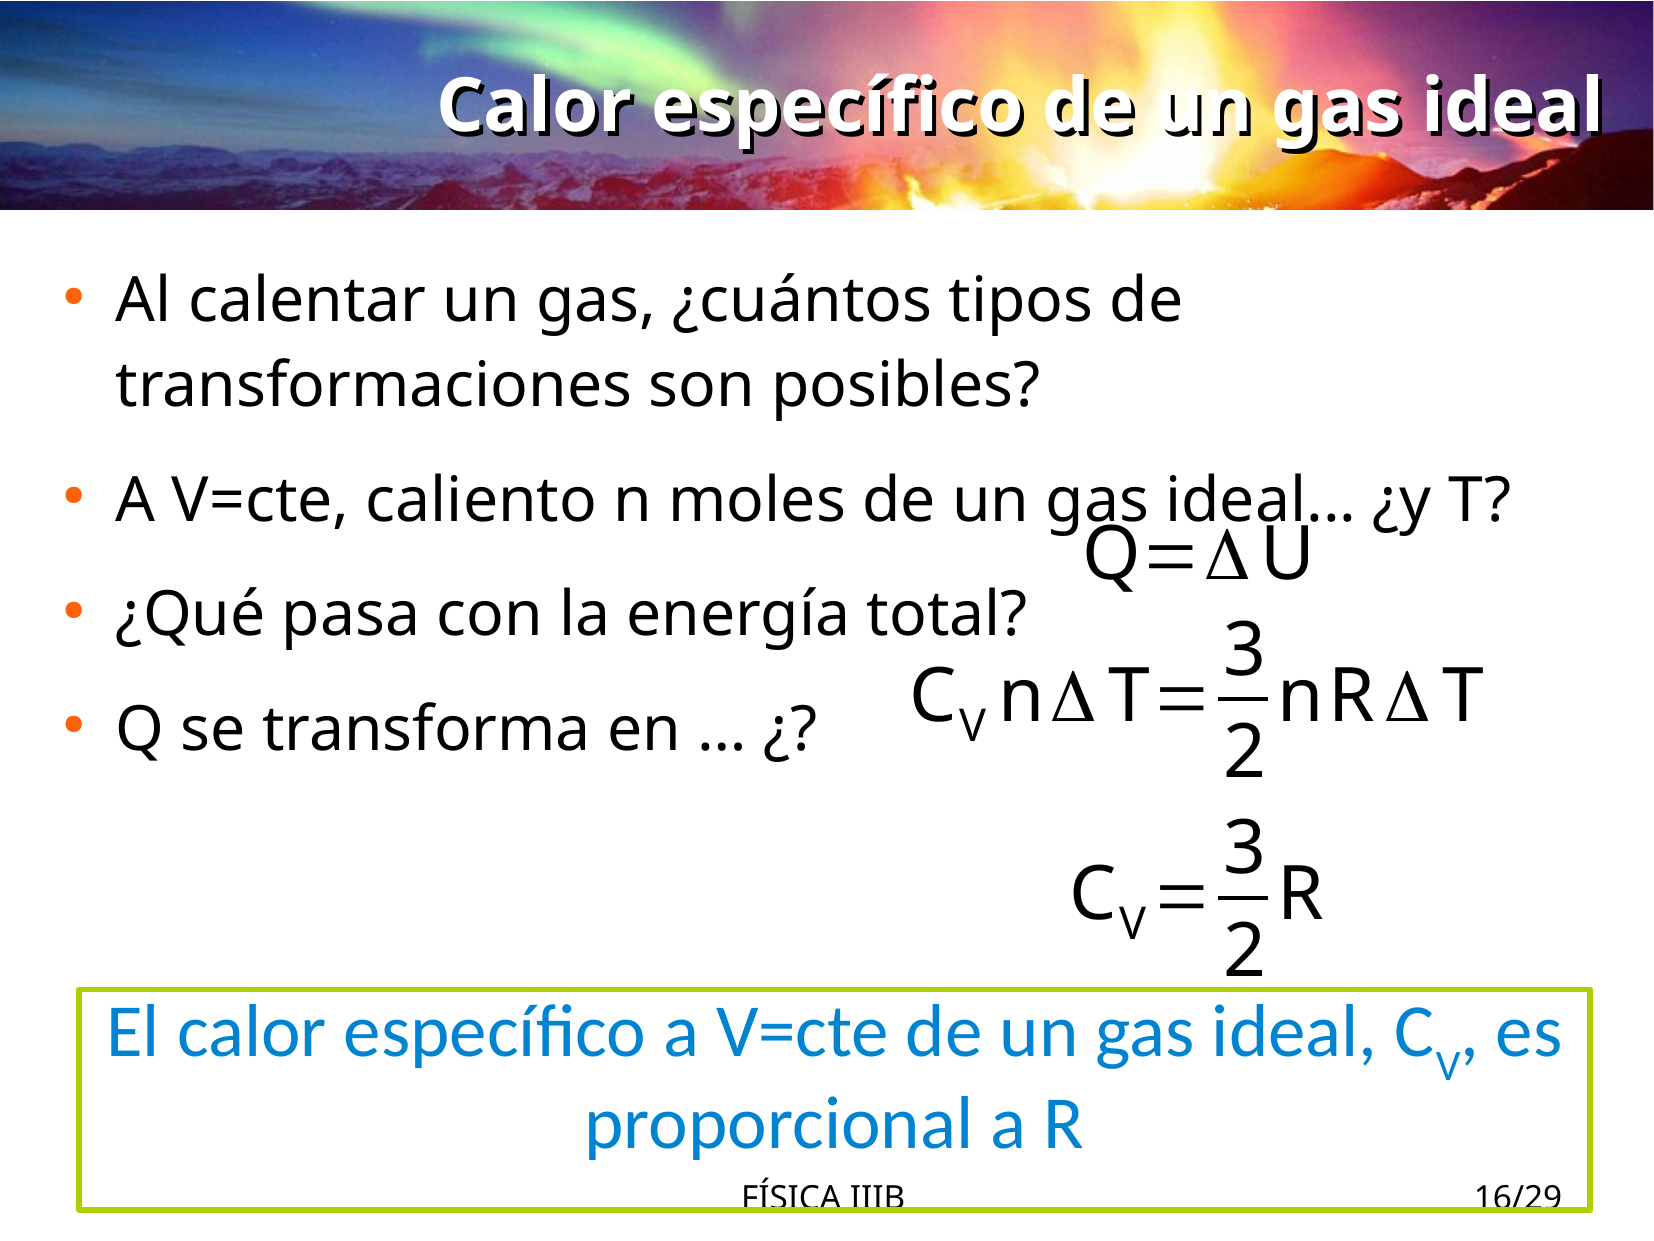

# Calor específico de un gas ideal
Al calentar un gas, ¿cuántos tipos de transformaciones son posibles?
A V=cte, caliento n moles de un gas ideal... ¿y T?
¿Qué pasa con la energía total?
Q se transforma en … ¿?
El calor específico a V=cte de un gas ideal, CV, es proporcional a R
FÍSICA IIIB
16